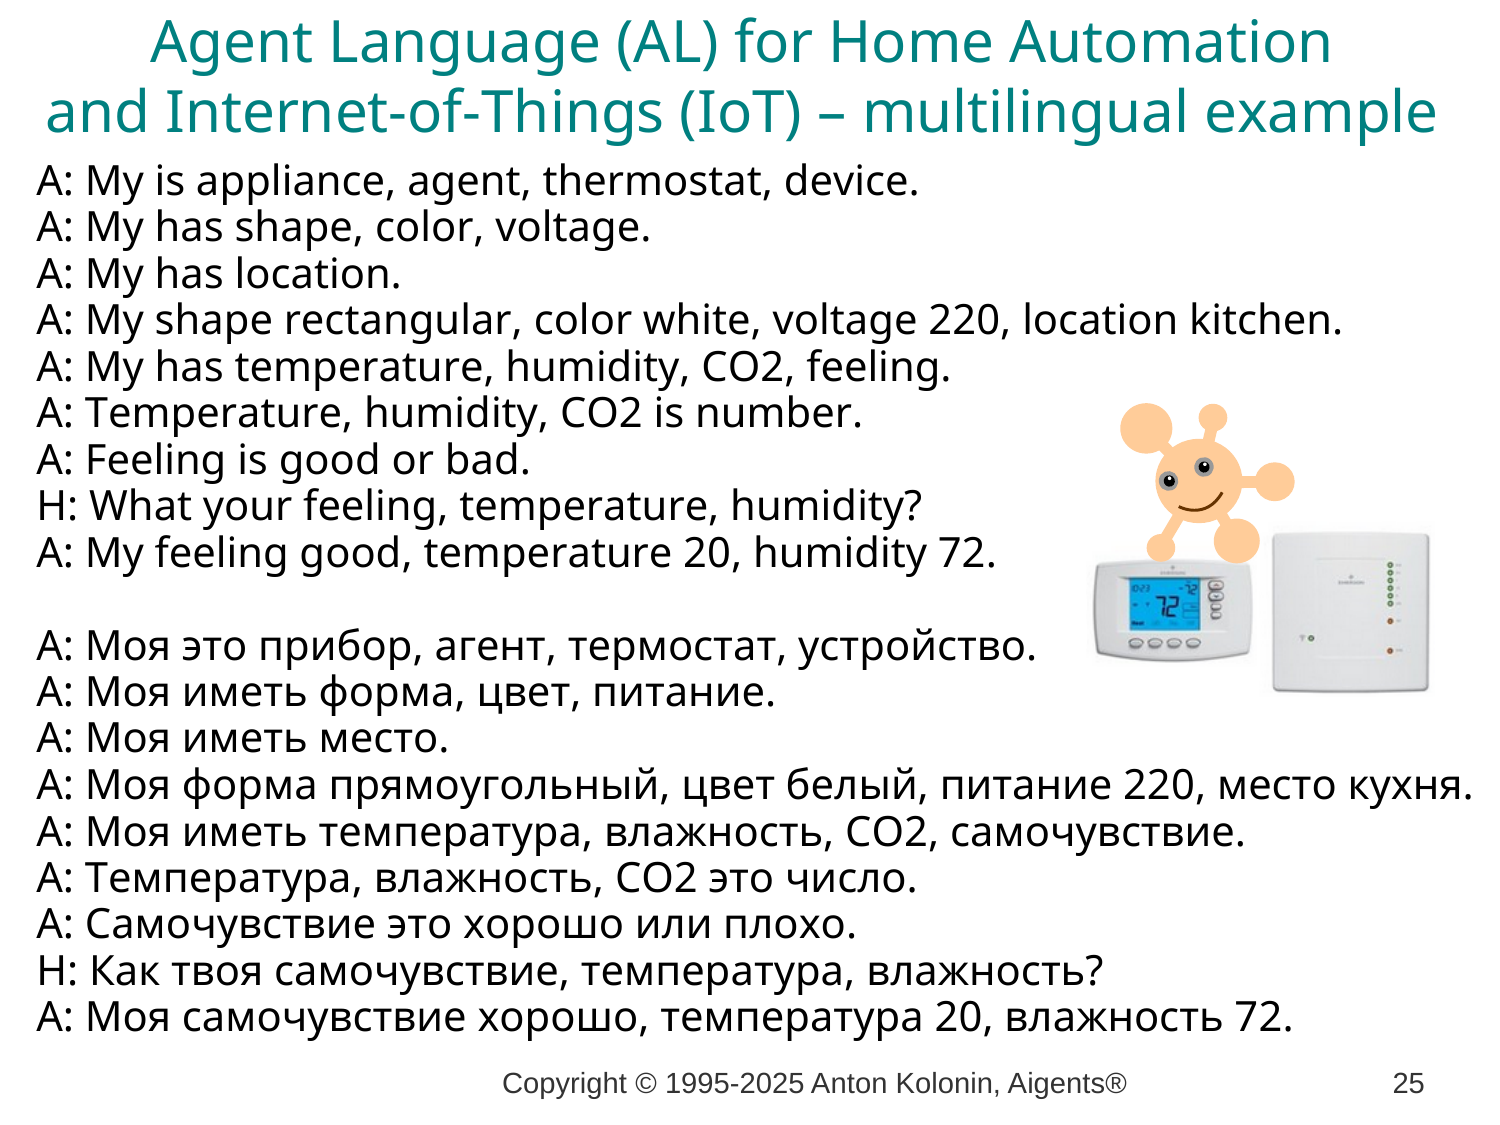

Agent Language (AL) for Home Automation
and Internet-of-Things (IoT) – multilingual example
A: My is appliance, agent, thermostat, device.
A: My has shape, color, voltage.
A: My has location.
A: My shape rectangular, color white, voltage 220, location kitchen.
A: My has temperature, humidity, CO2, feeling.
A: Temperature, humidity, CO2 is number.
A: Feeling is good or bad.
H: What your feeling, temperature, humidity?
A: My feeling good, temperature 20, humidity 72.
A: Моя это прибор, агент, термостат, устройство.
A: Моя иметь форма, цвет, питание.
A: Моя иметь место.
A: Моя форма прямоугольный, цвет белый, питание 220, место кухня.
A: Моя иметь температура, влажность, CO2, самочувствие.
A: Температура, влажность, CO2 это число.
A: Самочувствие это хорошо или плохо.
H: Как твоя самочувствие, температура, влажность?
A: Моя самочувствие хорошо, температура 20, влажность 72.
Copyright © 1995-2025 Anton Kolonin, Aigents®
25